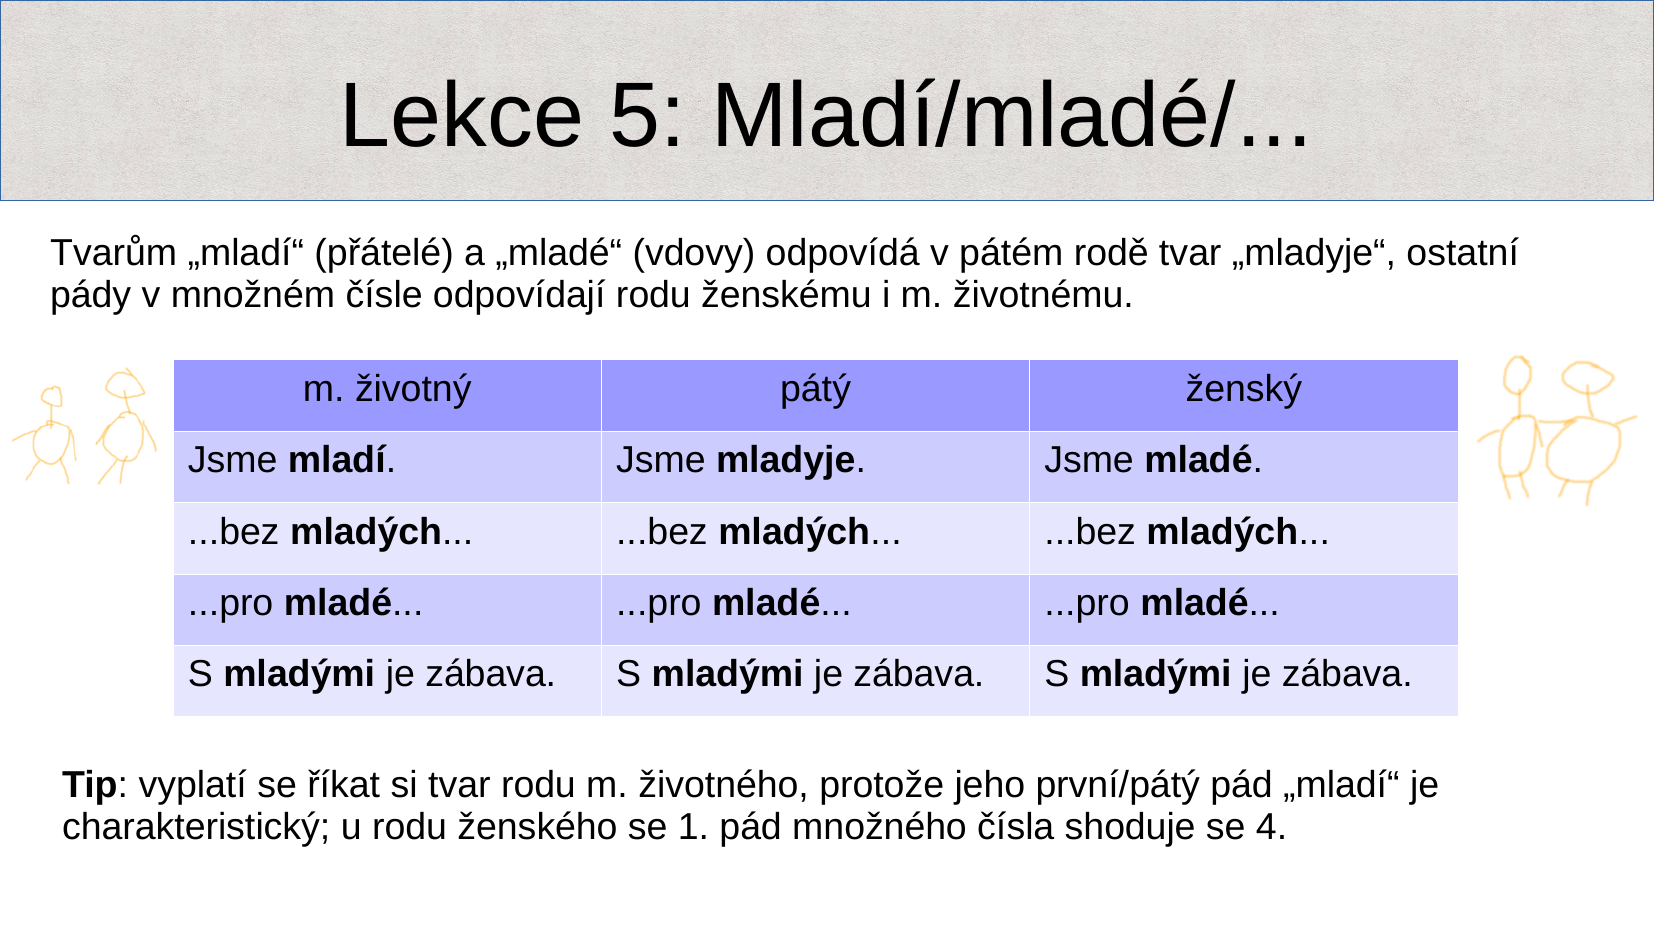

# Lekce 5: Mladí/mladé/...
Tvarům „mladí“ (přátelé) a „mladé“ (vdovy) odpovídá v pátém rodě tvar „mladyje“, ostatní pády v množném čísle odpovídají rodu ženskému i m. životnému.
| m. životný | pátý | ženský |
| --- | --- | --- |
| Jsme mladí. | Jsme mladyje. | Jsme mladé. |
| ...bez mladých... | ...bez mladých... | ...bez mladých... |
| ...pro mladé... | ...pro mladé... | ...pro mladé... |
| S mladými je zábava. | S mladými je zábava. | S mladými je zábava. |
Tip: vyplatí se říkat si tvar rodu m. životného, protože jeho první/pátý pád „mladí“ je charakteristický; u rodu ženského se 1. pád množného čísla shoduje se 4.